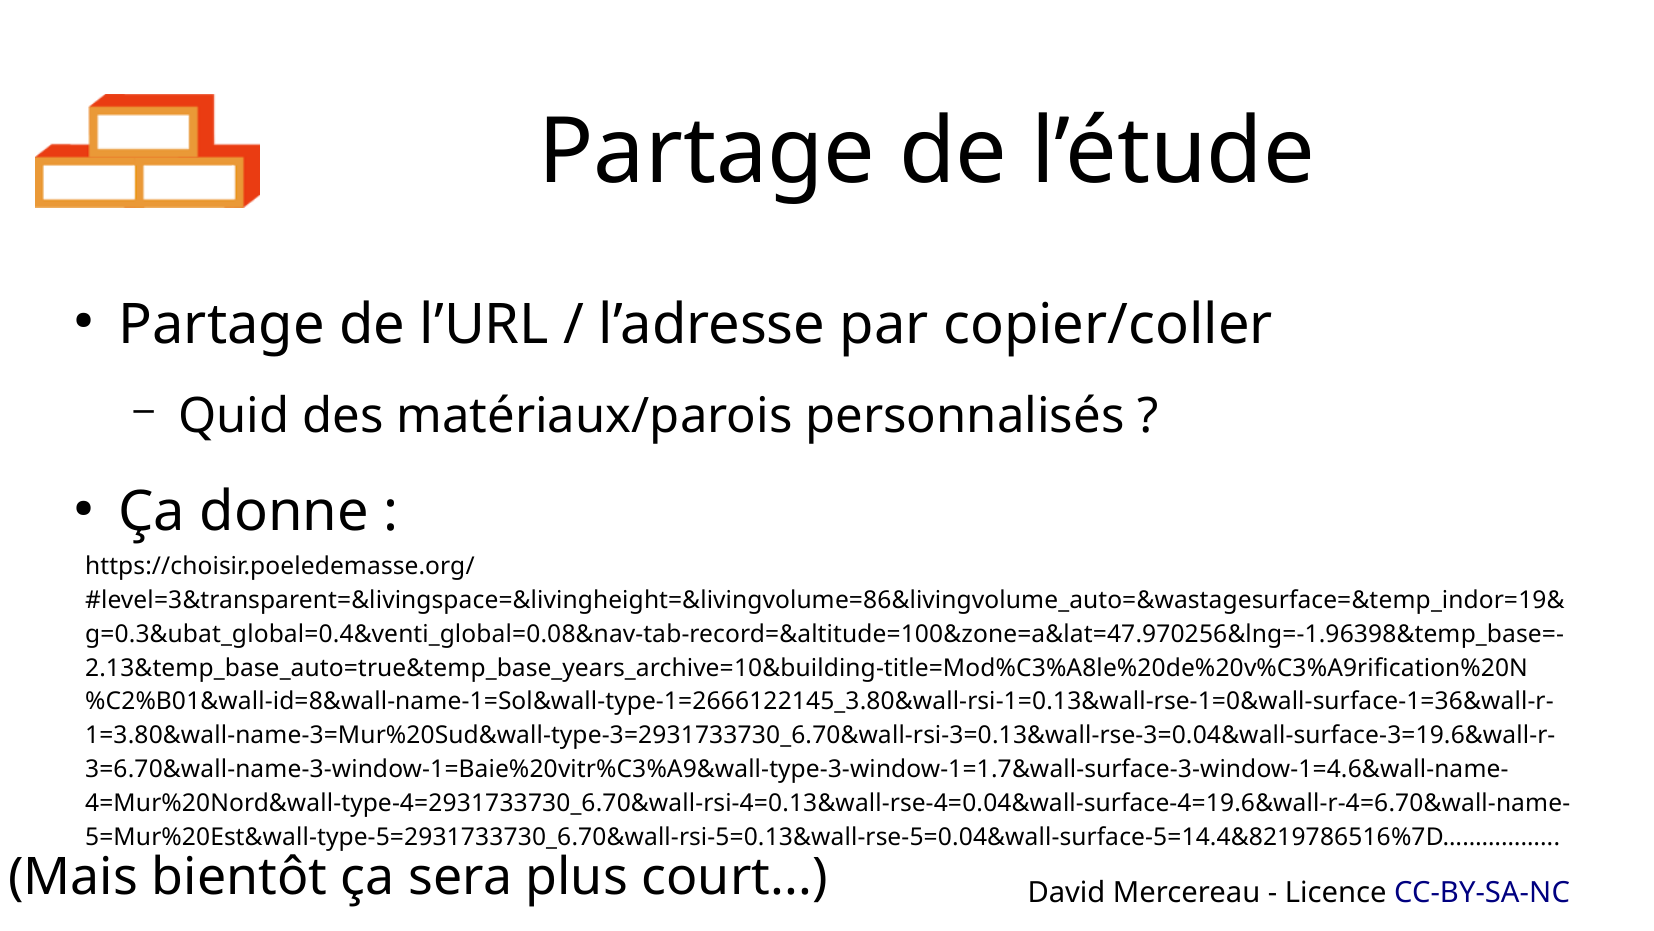

# Partage de l’étude
Partage de l’URL / l’adresse par copier/coller
Quid des matériaux/parois personnalisés ?
Ça donne :
https://choisir.poeledemasse.org/#level=3&transparent=&livingspace=&livingheight=&livingvolume=86&livingvolume_auto=&wastagesurface=&temp_indor=19&g=0.3&ubat_global=0.4&venti_global=0.08&nav-tab-record=&altitude=100&zone=a&lat=47.970256&lng=-1.96398&temp_base=-2.13&temp_base_auto=true&temp_base_years_archive=10&building-title=Mod%C3%A8le%20de%20v%C3%A9rification%20N%C2%B01&wall-id=8&wall-name-1=Sol&wall-type-1=2666122145_3.80&wall-rsi-1=0.13&wall-rse-1=0&wall-surface-1=36&wall-r-1=3.80&wall-name-3=Mur%20Sud&wall-type-3=2931733730_6.70&wall-rsi-3=0.13&wall-rse-3=0.04&wall-surface-3=19.6&wall-r-3=6.70&wall-name-3-window-1=Baie%20vitr%C3%A9&wall-type-3-window-1=1.7&wall-surface-3-window-1=4.6&wall-name-4=Mur%20Nord&wall-type-4=2931733730_6.70&wall-rsi-4=0.13&wall-rse-4=0.04&wall-surface-4=19.6&wall-r-4=6.70&wall-name-5=Mur%20Est&wall-type-5=2931733730_6.70&wall-rsi-5=0.13&wall-rse-5=0.04&wall-surface-5=14.4&8219786516%7D……………...
(Mais bientôt ça sera plus court...)